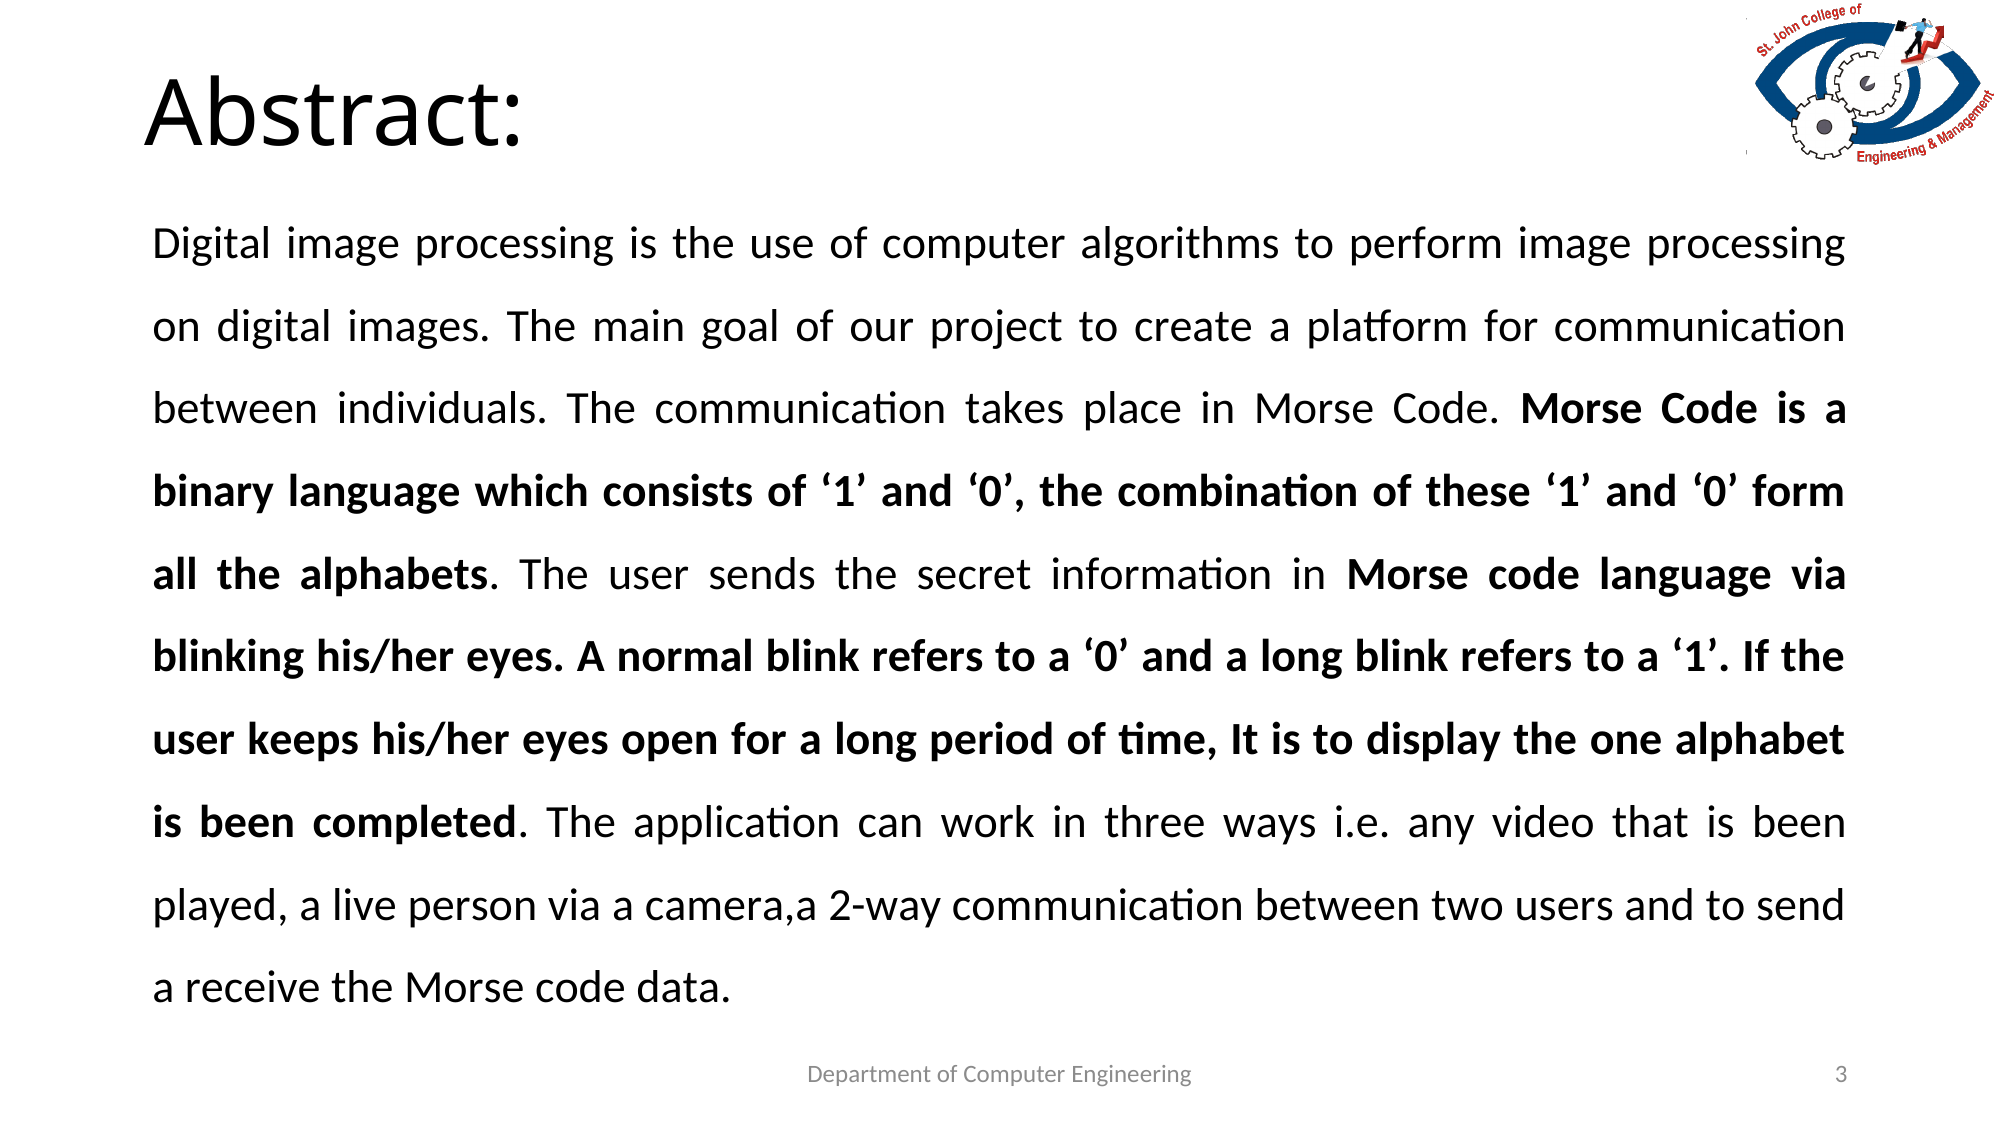

# Abstract:
Digital image processing is the use of computer algorithms to perform image processing on digital images. The main goal of our project to create a platform for communication between individuals. The communication takes place in Morse Code. Morse Code is a binary language which consists of ‘1’ and ‘0’, the combination of these ‘1’ and ‘0’ form all the alphabets. The user sends the secret information in Morse code language via blinking his/her eyes. A normal blink refers to a ‘0’ and a long blink refers to a ‘1’. If the user keeps his/her eyes open for a long period of time, It is to display the one alphabet is been completed. The application can work in three ways i.e. any video that is been played, a live person via a camera,a 2-way communication between two users and to send a receive the Morse code data.
Department of Computer Engineering
3